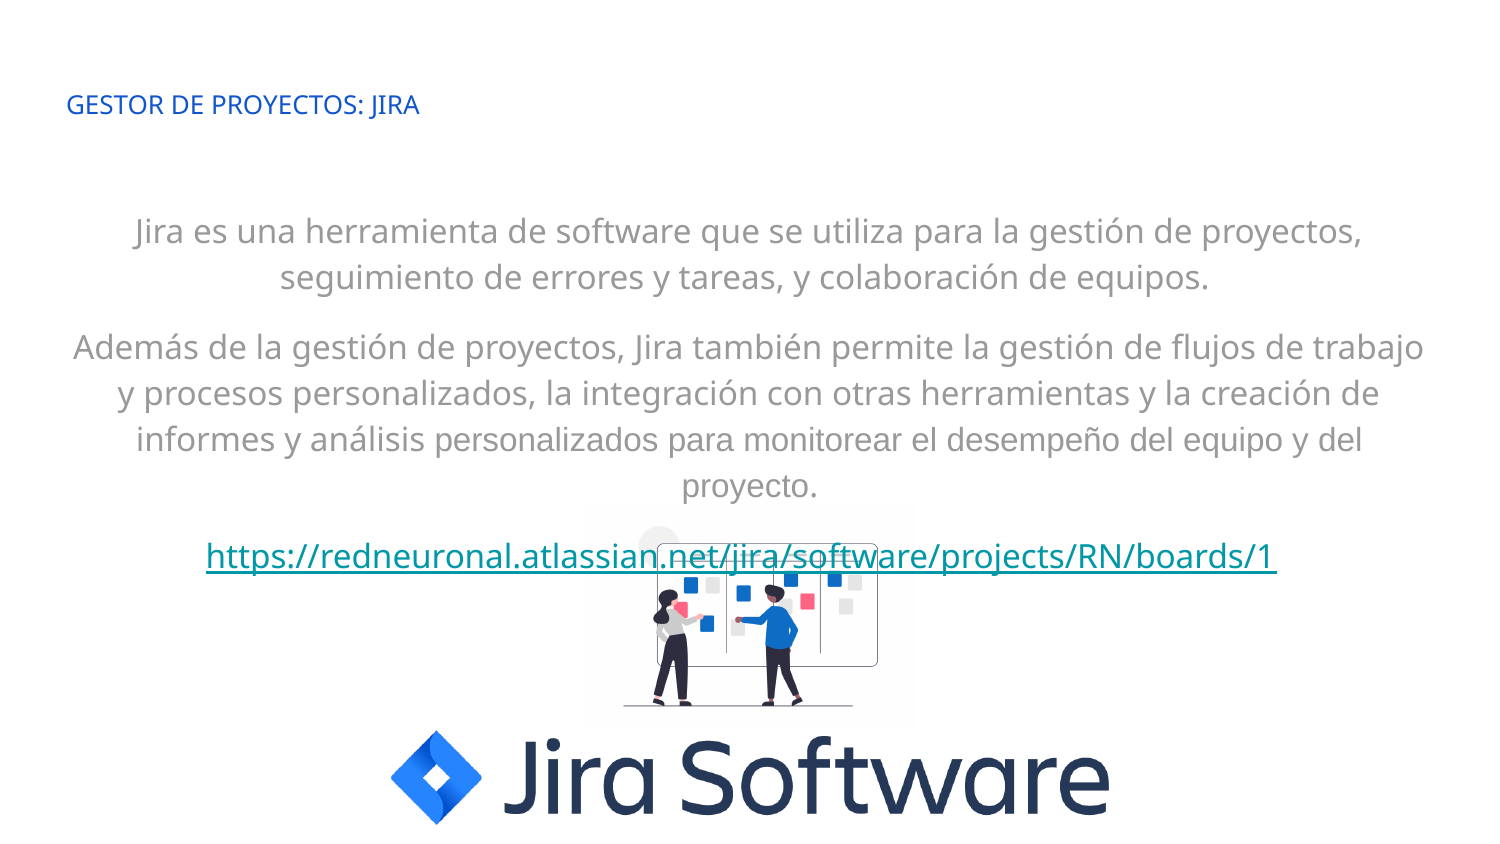

GESTOR DE PROYECTOS: JIRA
# Jira es una herramienta de software que se utiliza para la gestión de proyectos, seguimiento de errores y tareas, y colaboración de equipos.
Además de la gestión de proyectos, Jira también permite la gestión de flujos de trabajo y procesos personalizados, la integración con otras herramientas y la creación de informes y análisis personalizados para monitorear el desempeño del equipo y del proyecto.
https://redneuronal.atlassian.net/jira/software/projects/RN/boards/1